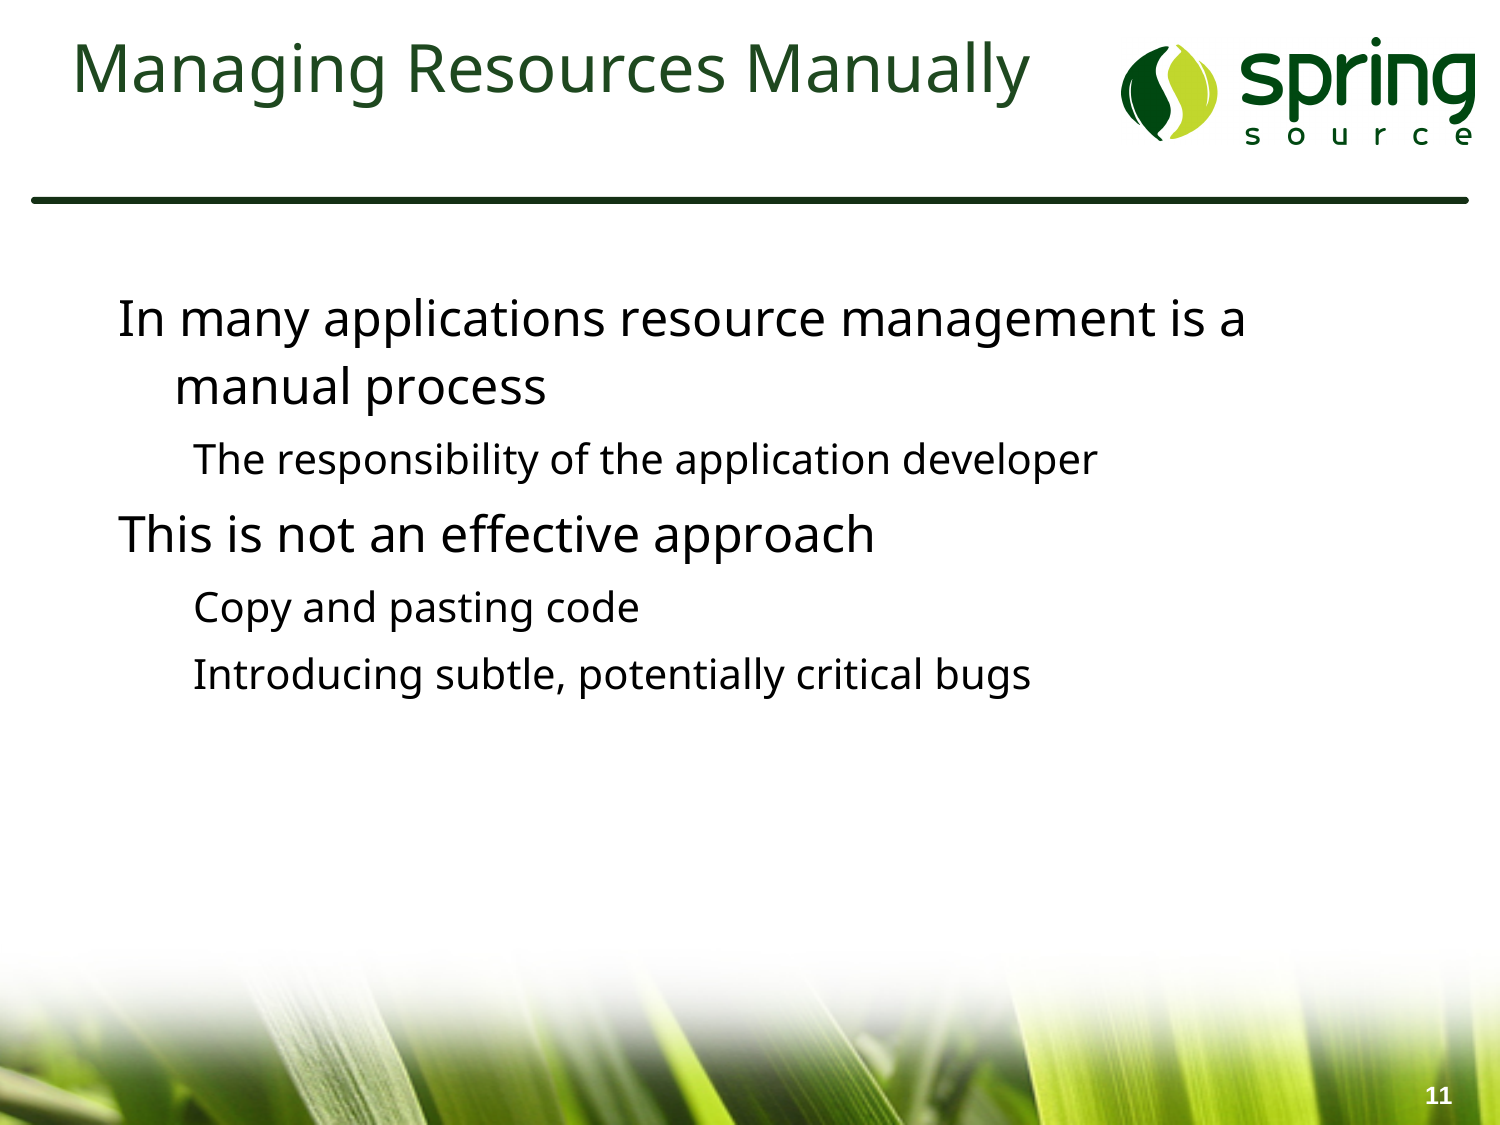

# Managing Resources Manually
In many applications resource management is a manual process
The responsibility of the application developer
This is not an effective approach
Copy and pasting code
Introducing subtle, potentially critical bugs